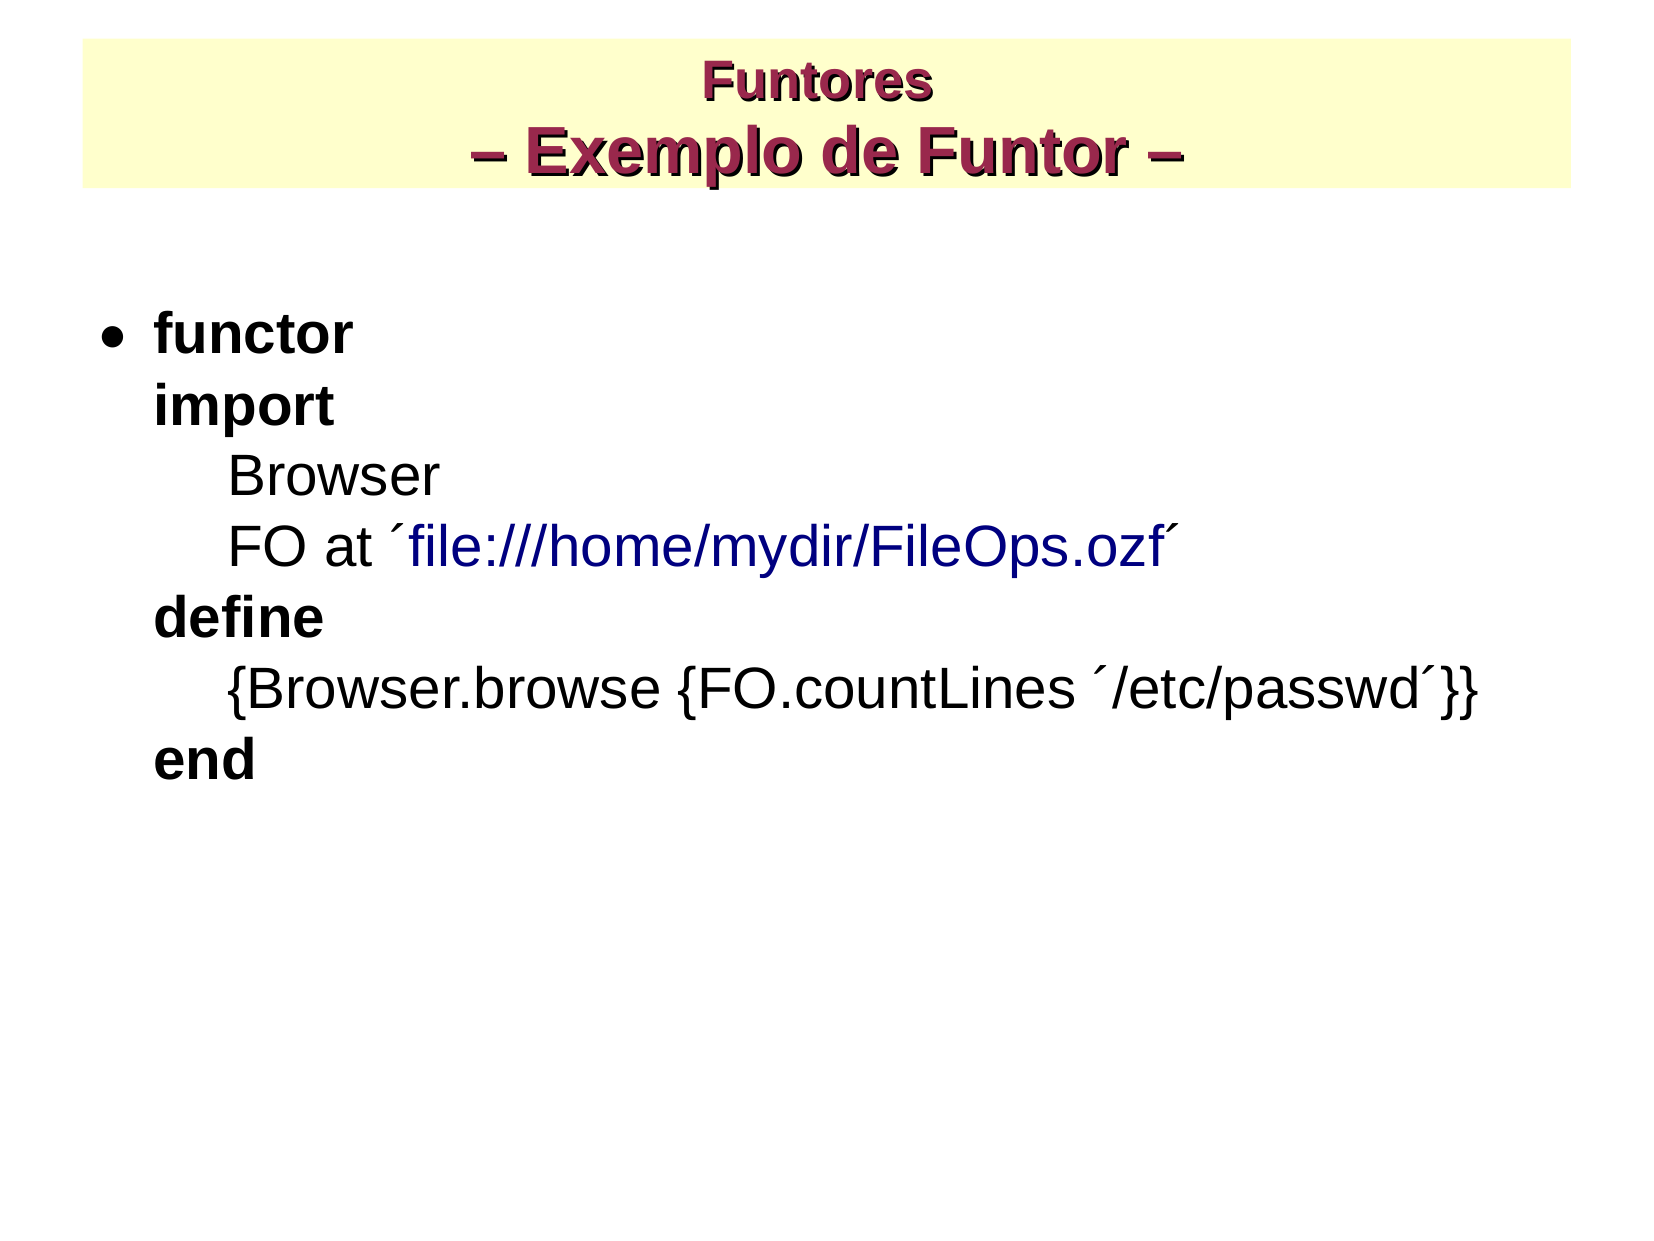

# Funtores – Exemplo de Funtor –
functor
import
	Browser
	FO at ´file:///home/mydir/FileOps.ozf´
define
	{Browser.browse {FO.countLines ´/etc/passwd´}}
end